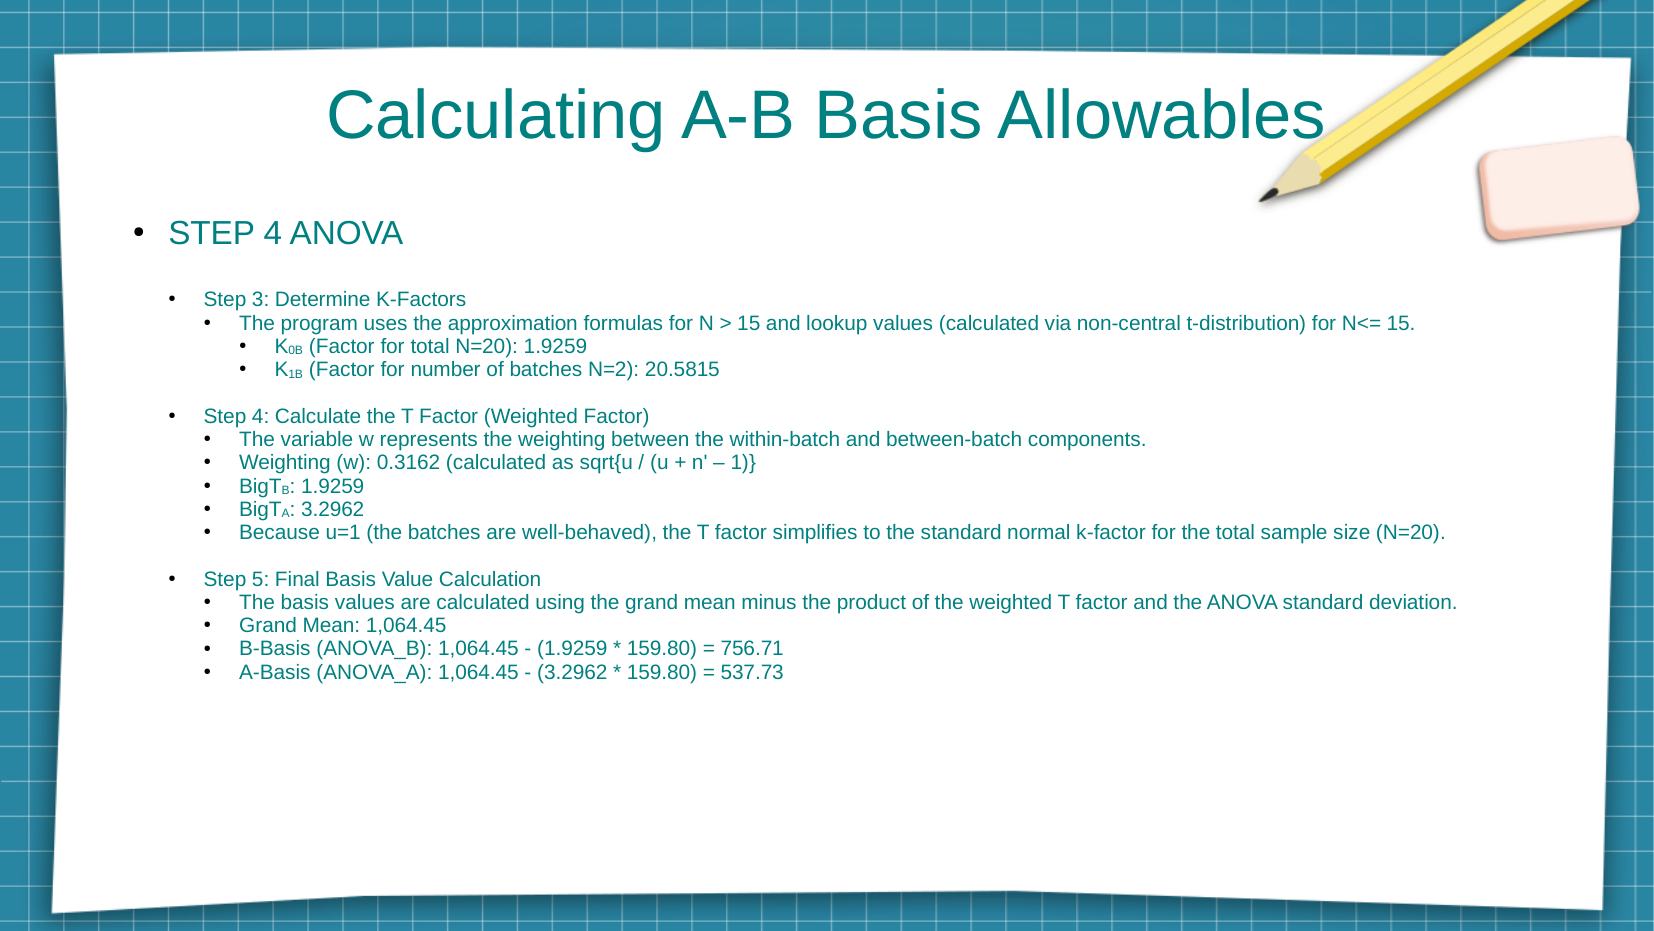

# Calculating A-B Basis Allowables
STEP 4 ANOVA
Step 3: Determine K-Factors
The program uses the approximation formulas for N > 15 and lookup values (calculated via non-central t-distribution) for N<= 15.
K0B (Factor for total N=20): 1.9259
K1B (Factor for number of batches N=2): 20.5815
Step 4: Calculate the T Factor (Weighted Factor)
The variable w represents the weighting between the within-batch and between-batch components.
Weighting (w): 0.3162 (calculated as sqrt{u / (u + n' – 1)}
BigTB: 1.9259
BigTA: 3.2962
Because u=1 (the batches are well-behaved), the T factor simplifies to the standard normal k-factor for the total sample size (N=20).
Step 5: Final Basis Value Calculation
The basis values are calculated using the grand mean minus the product of the weighted T factor and the ANOVA standard deviation.
Grand Mean: 1,064.45
B-Basis (ANOVA_B): 1,064.45 - (1.9259 * 159.80) = 756.71
A-Basis (ANOVA_A): 1,064.45 - (3.2962 * 159.80) = 537.73